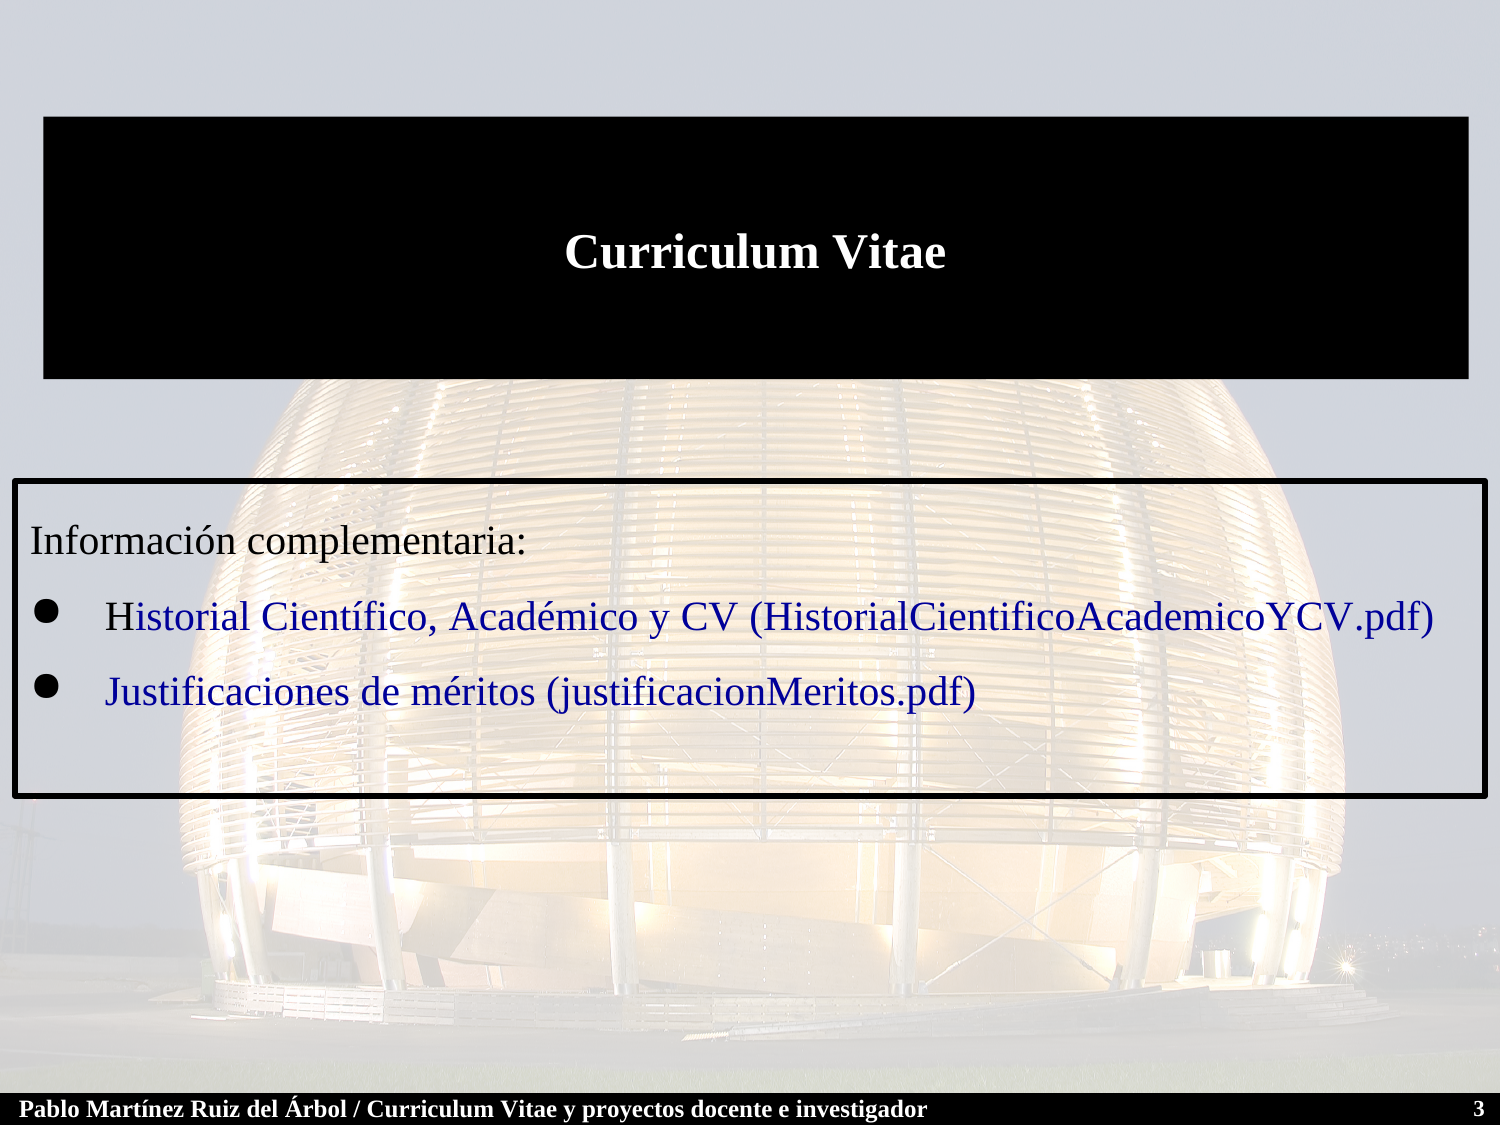

Curriculum Vitae
Información complementaria:
	Historial Científico, Académico y CV (HistorialCientificoAcademicoYCV.pdf)
	Justificaciones de méritos (justificacionMeritos.pdf)
3